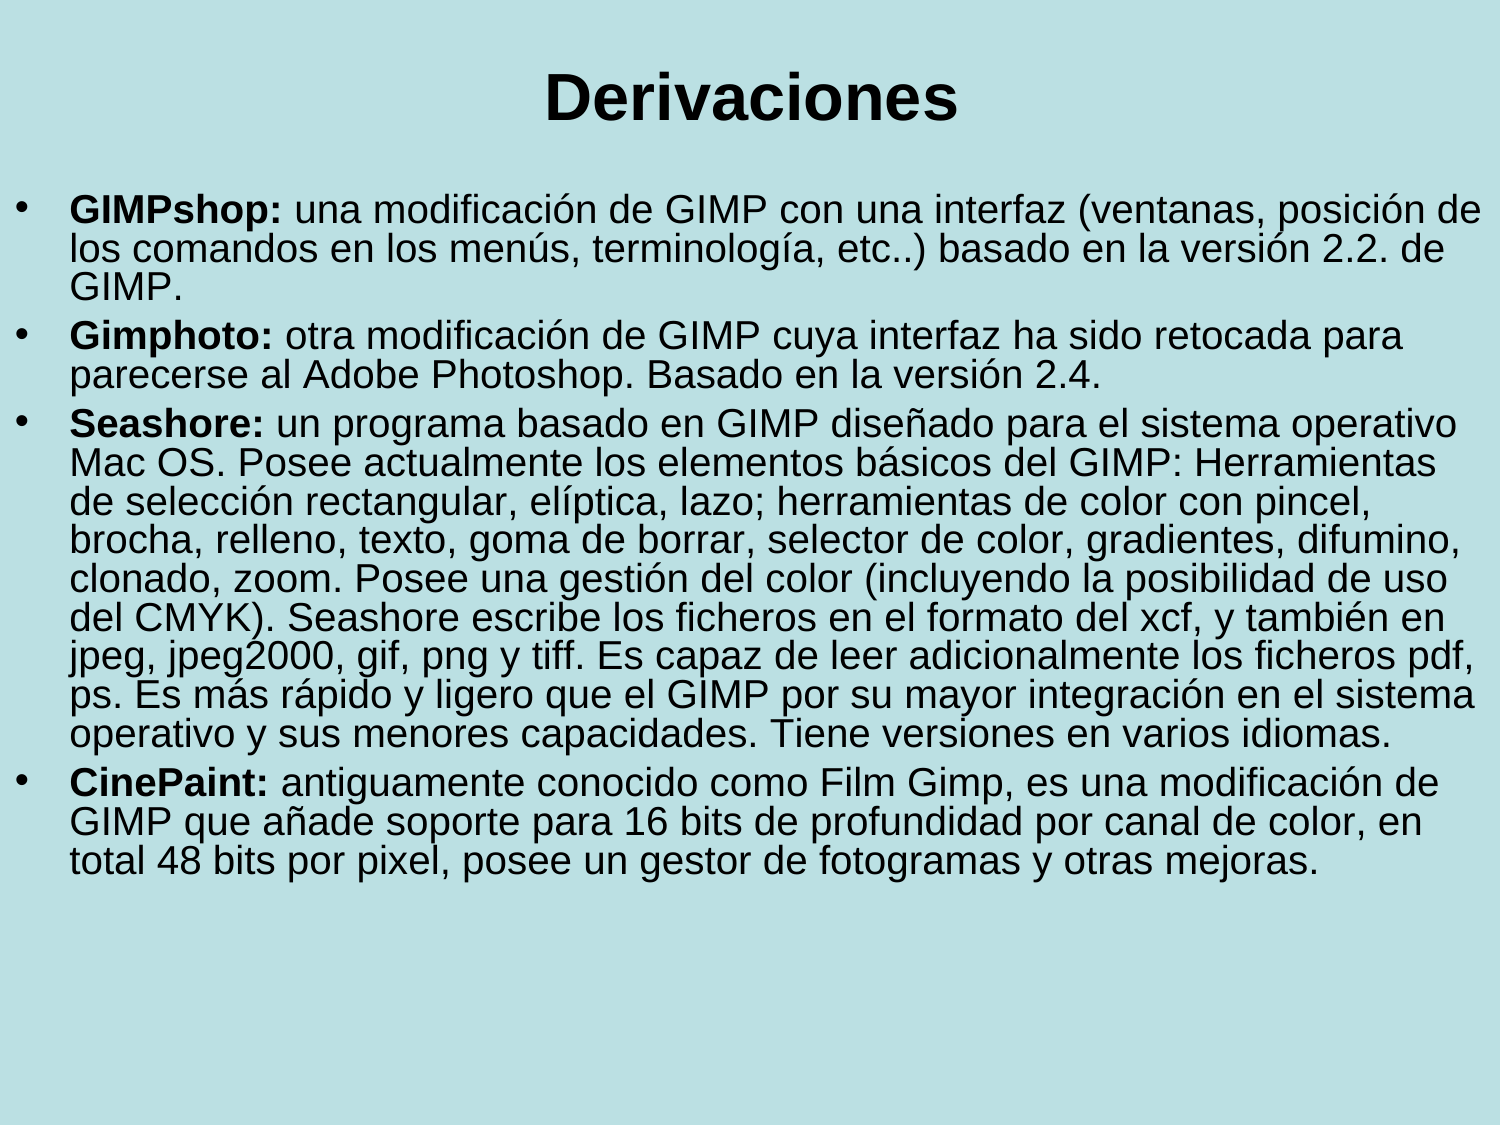

# Derivaciones
GIMPshop: una modificación de GIMP con una interfaz (ventanas, posición de los comandos en los menús, terminología, etc..) basado en la versión 2.2. de GIMP.
Gimphoto: otra modificación de GIMP cuya interfaz ha sido retocada para parecerse al Adobe Photoshop. Basado en la versión 2.4.
Seashore: un programa basado en GIMP diseñado para el sistema operativo Mac OS. Posee actualmente los elementos básicos del GIMP: Herramientas de selección rectangular, elíptica, lazo; herramientas de color con pincel, brocha, relleno, texto, goma de borrar, selector de color, gradientes, difumino, clonado, zoom. Posee una gestión del color (incluyendo la posibilidad de uso del CMYK). Seashore escribe los ficheros en el formato del xcf, y también en jpeg, jpeg2000, gif, png y tiff. Es capaz de leer adicionalmente los ficheros pdf, ps. Es más rápido y ligero que el GIMP por su mayor integración en el sistema operativo y sus menores capacidades. Tiene versiones en varios idiomas.
CinePaint: antiguamente conocido como Film Gimp, es una modificación de GIMP que añade soporte para 16 bits de profundidad por canal de color, en total 48 bits por pixel, posee un gestor de fotogramas y otras mejoras.